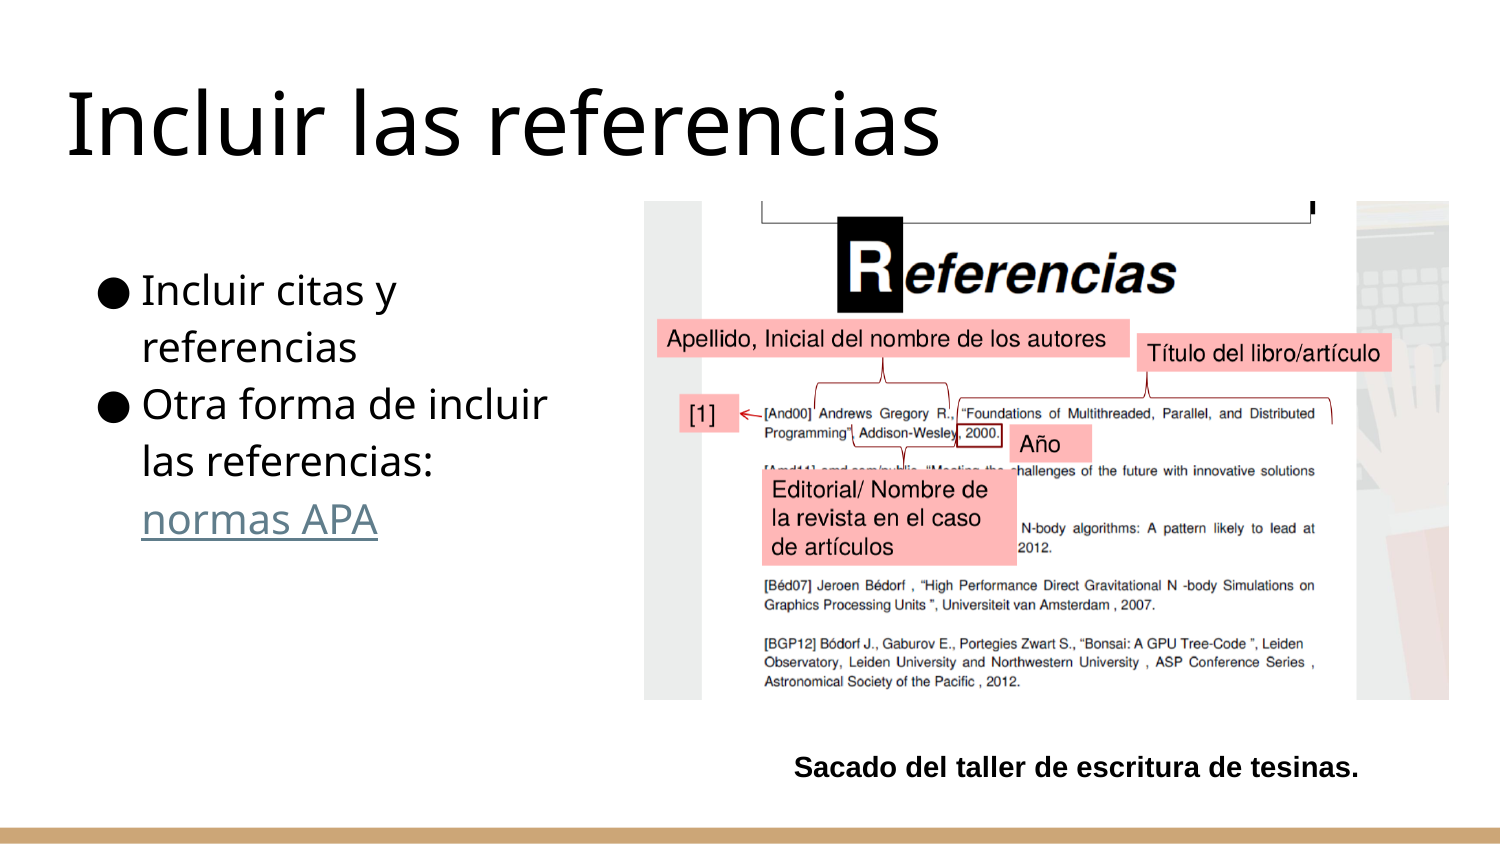

# Incluir las referencias
Incluir citas y referencias
Otra forma de incluir las referencias: normas APA
Sacado del taller de escritura de tesinas.